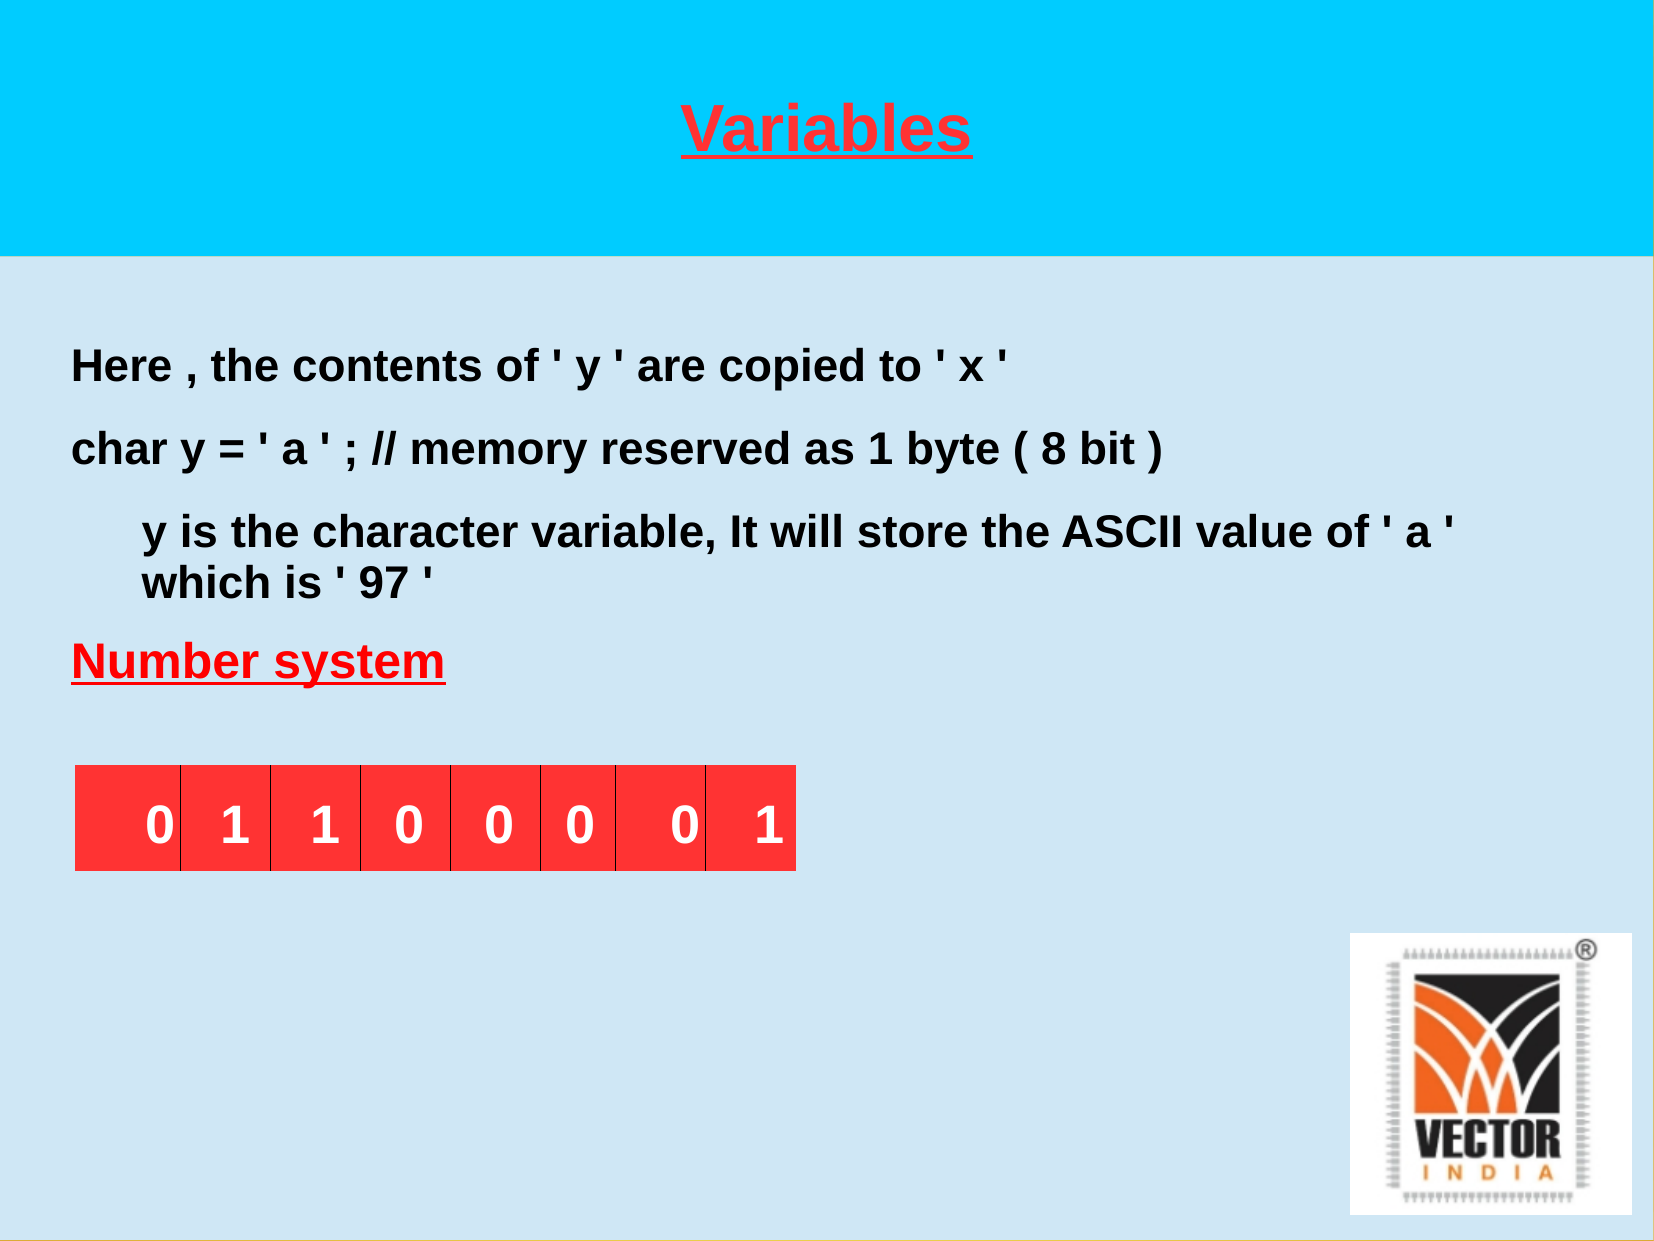

# Variables
Here , the contents of ' y ' are copied to ' x '
char y = ' a ' ; // memory reserved as 1 byte ( 8 bit )
y is the character variable, It will store the ASCII value of ' a ' which is ' 97 '
Number system
1
0
1
1
0
0
0
0